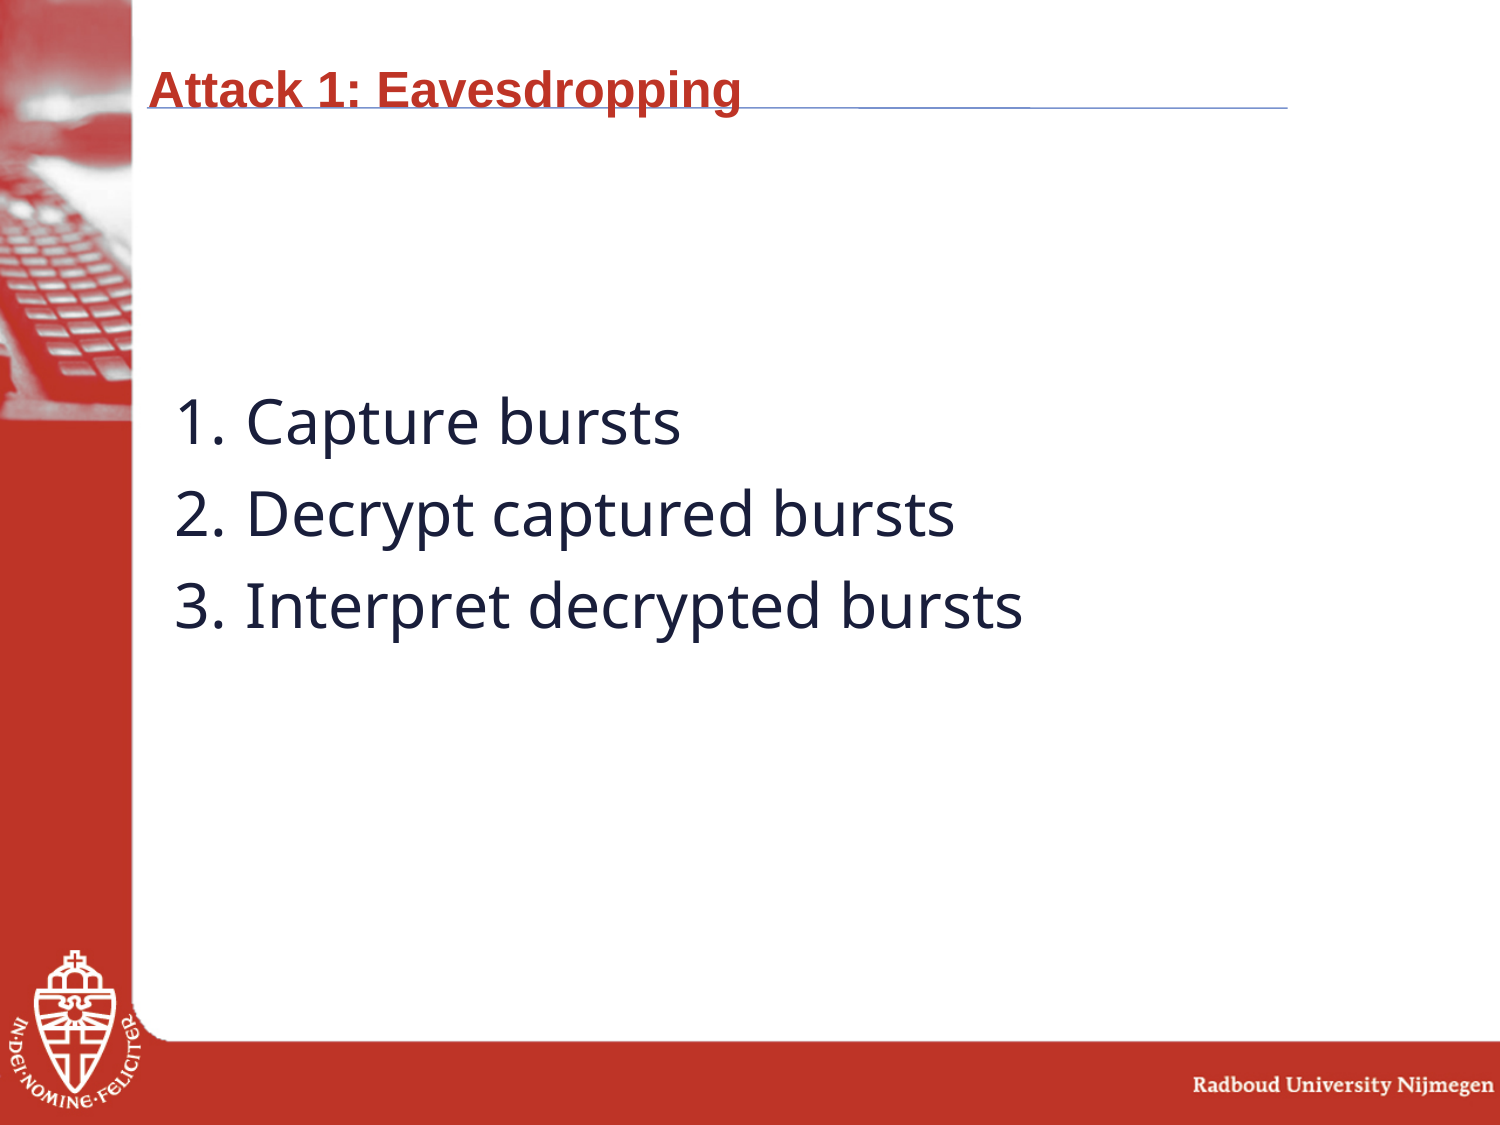

# Attack 1: Eavesdropping
 Capture bursts
 Decrypt captured bursts
 Interpret decrypted bursts